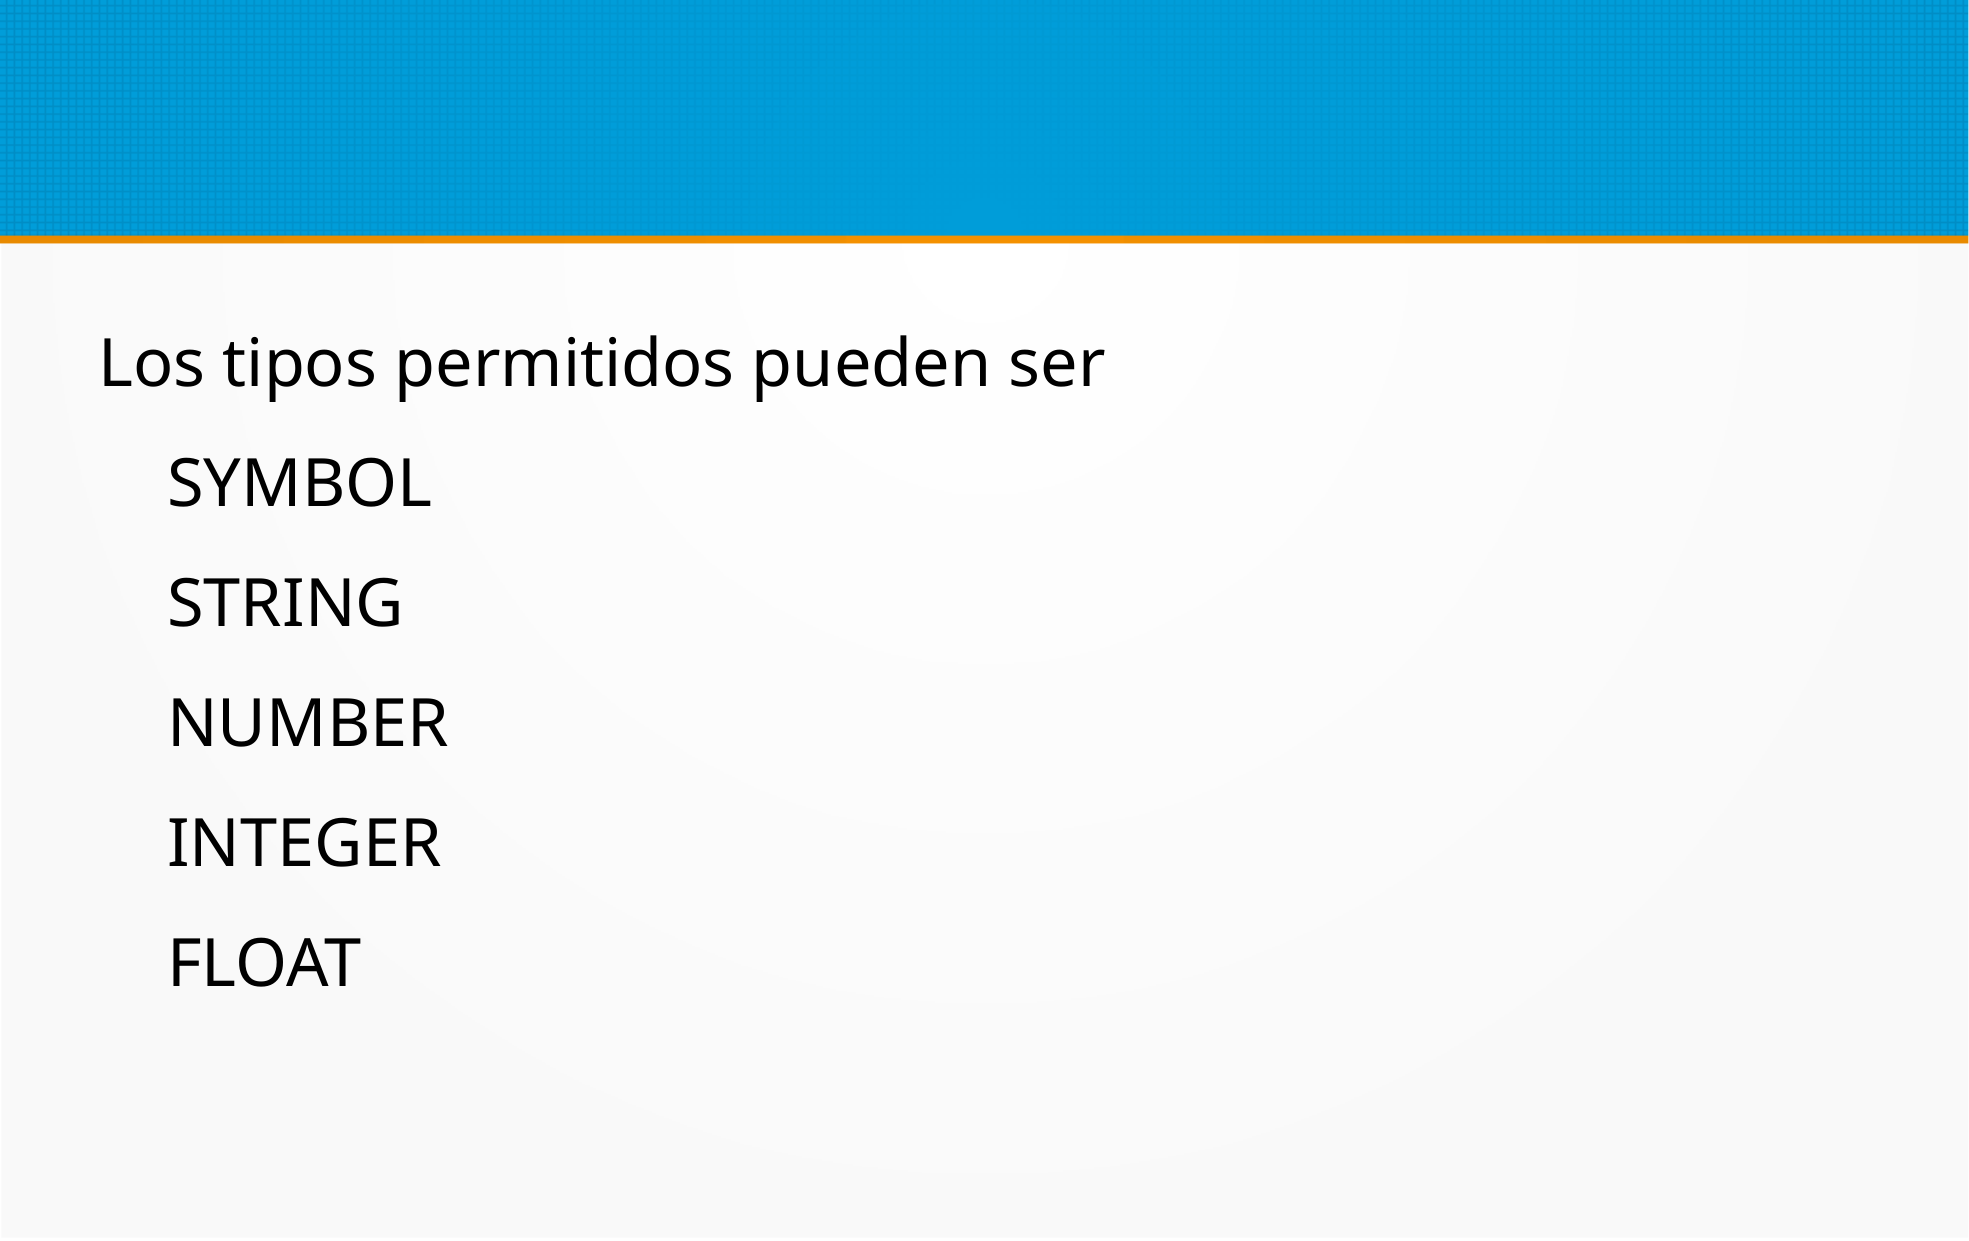

#
Los tipos permitidos pueden ser
 SYMBOL
 STRING
 NUMBER
 INTEGER
 FLOAT